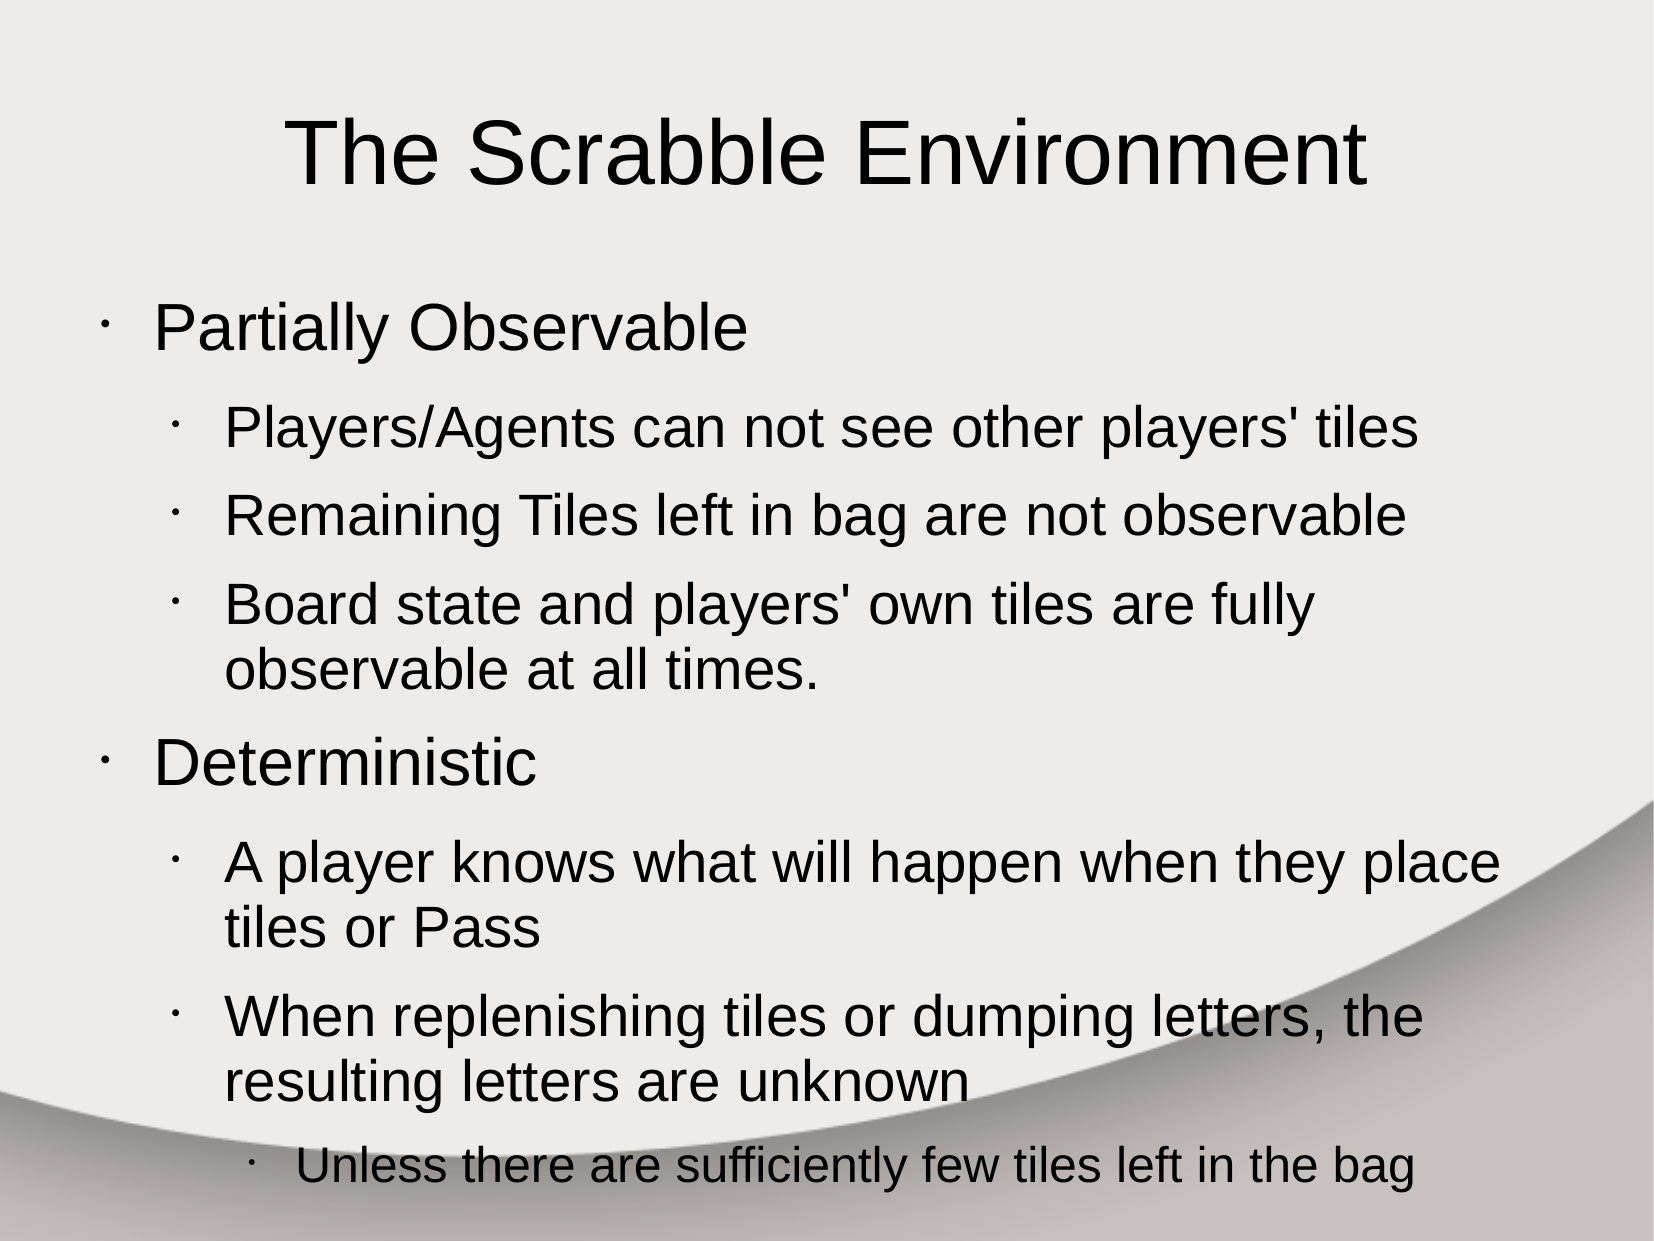

# The Scrabble Environment
Partially Observable
Players/Agents can not see other players' tiles
Remaining Tiles left in bag are not observable
Board state and players' own tiles are fully observable at all times.
Deterministic
A player knows what will happen when they place tiles or Pass
When replenishing tiles or dumping letters, the resulting letters are unknown
Unless there are sufficiently few tiles left in the bag